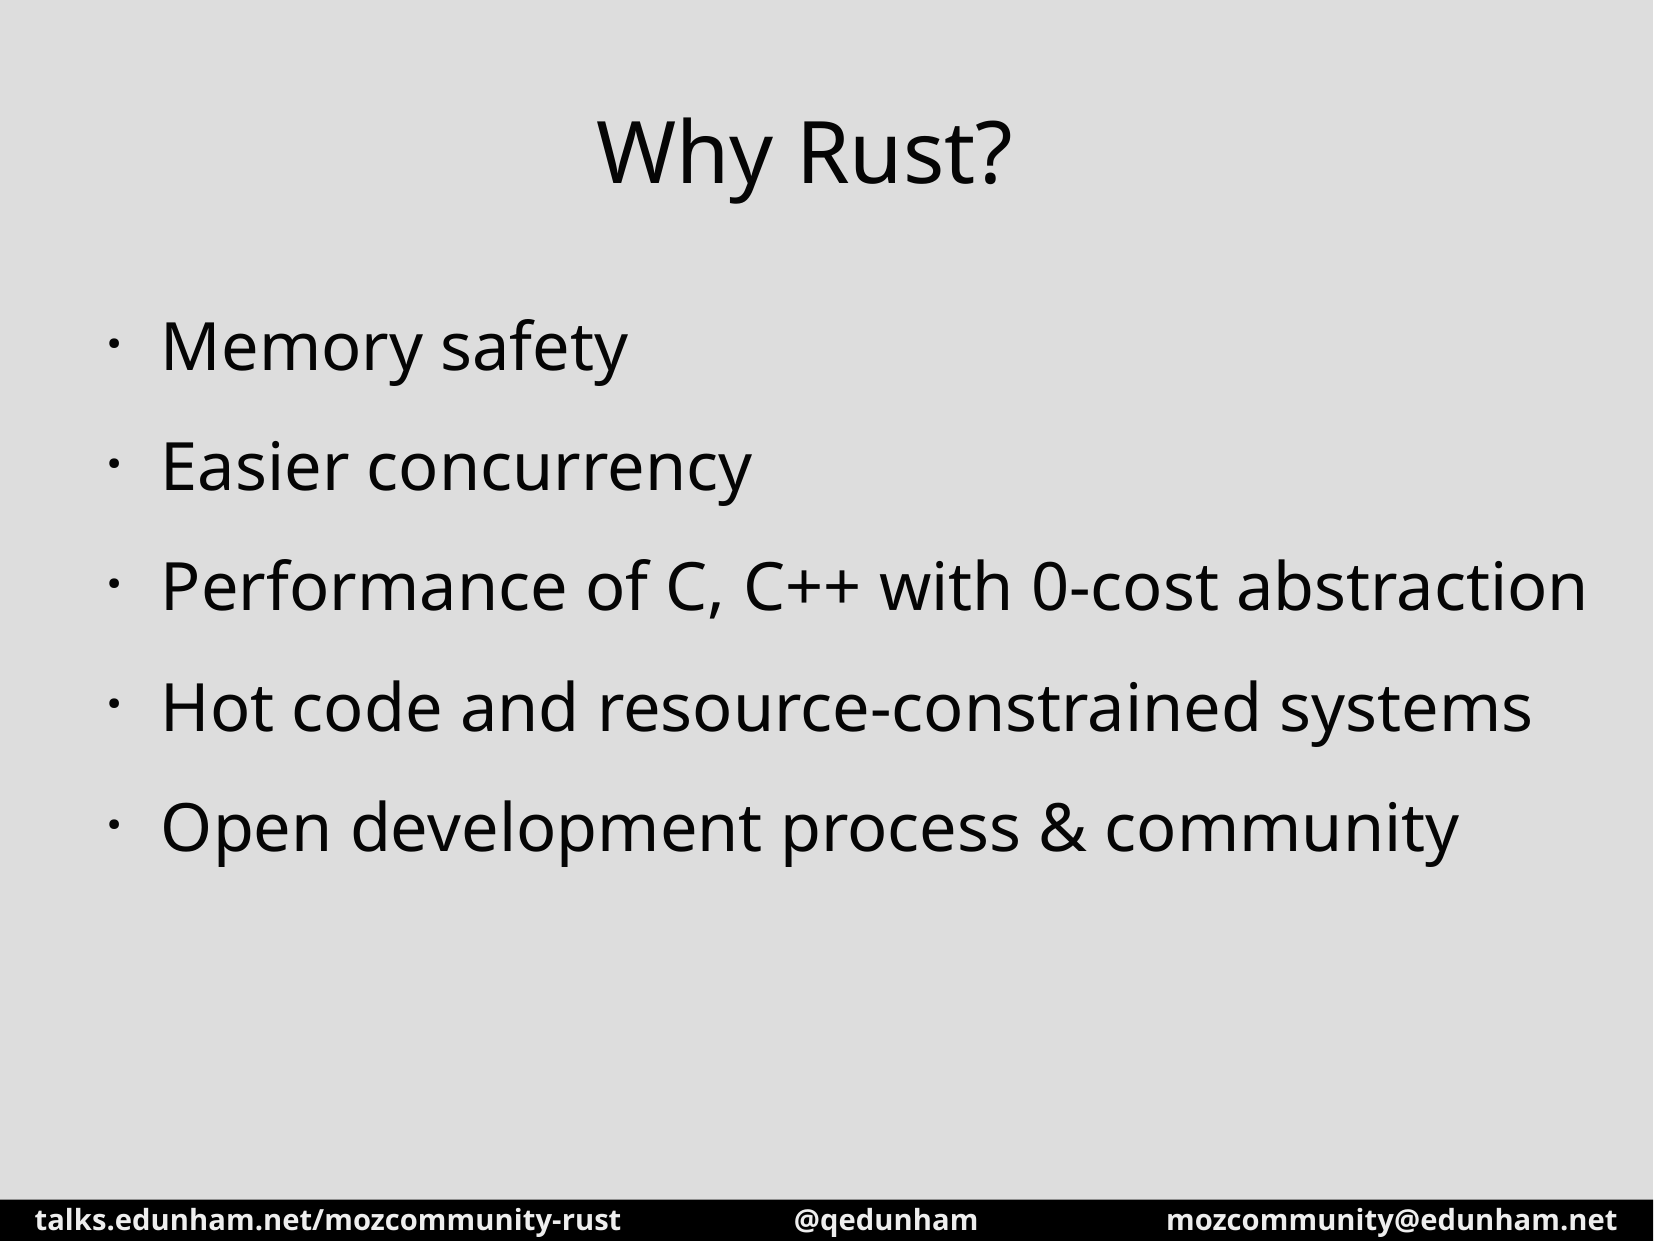

# Why Rust?
Memory safety
Easier concurrency
Performance of C, C++ with 0-cost abstraction
Hot code and resource-constrained systems
Open development process & community